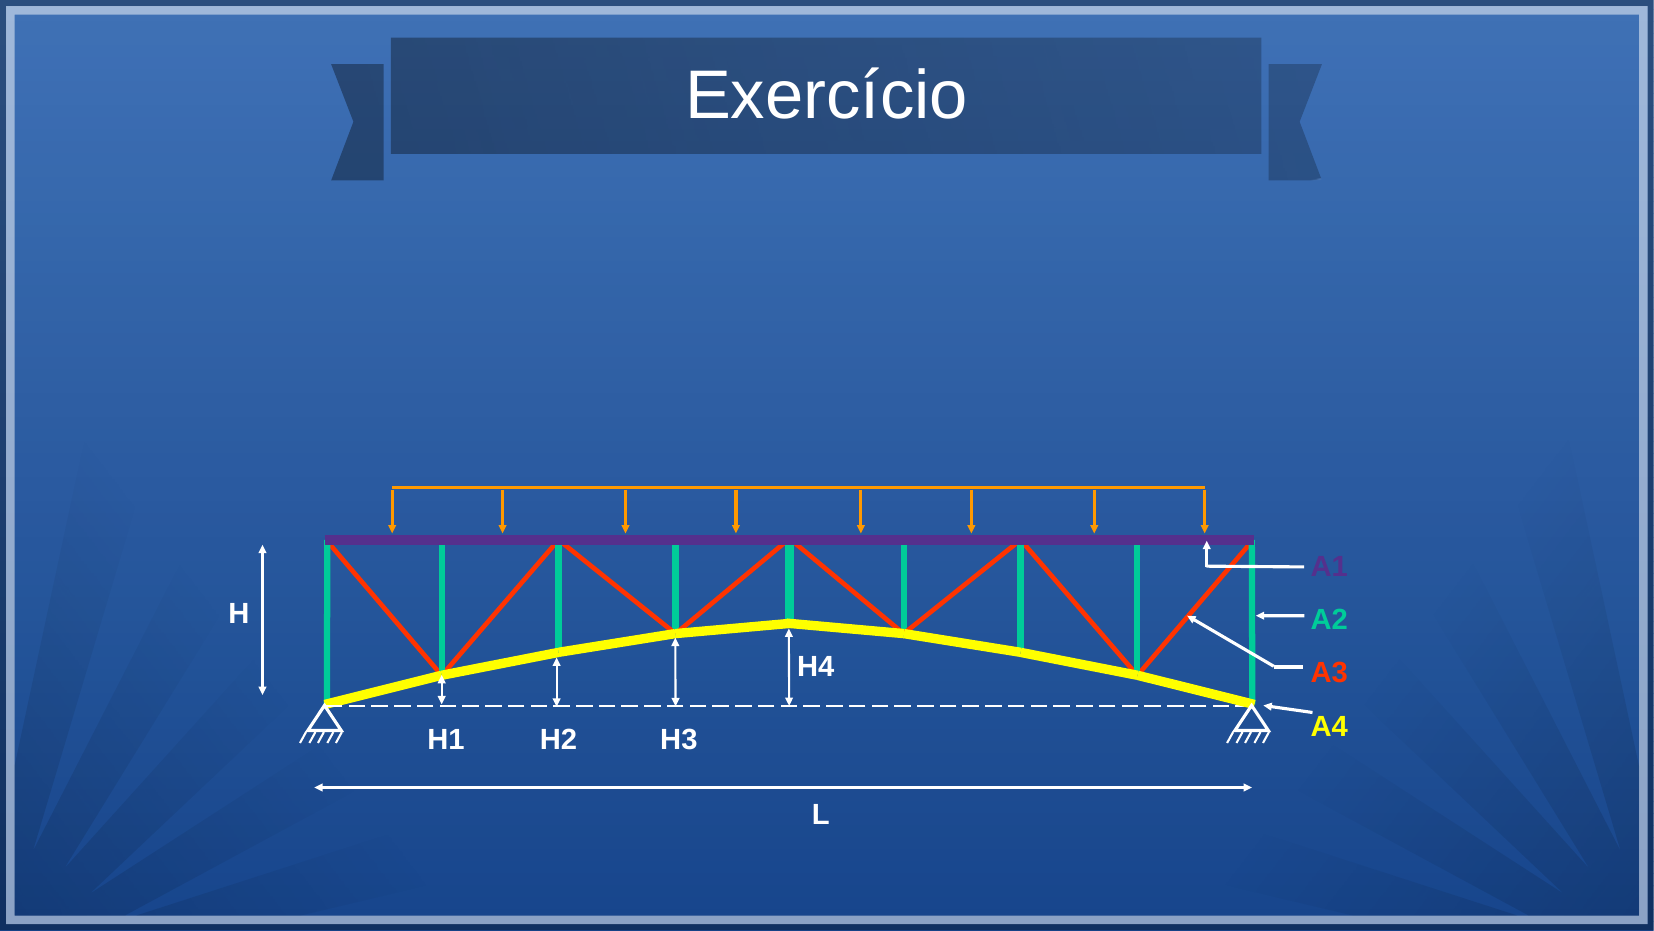

# Exercício
A1
A2
A3
A4
H
H4
H1
H2
H3
L